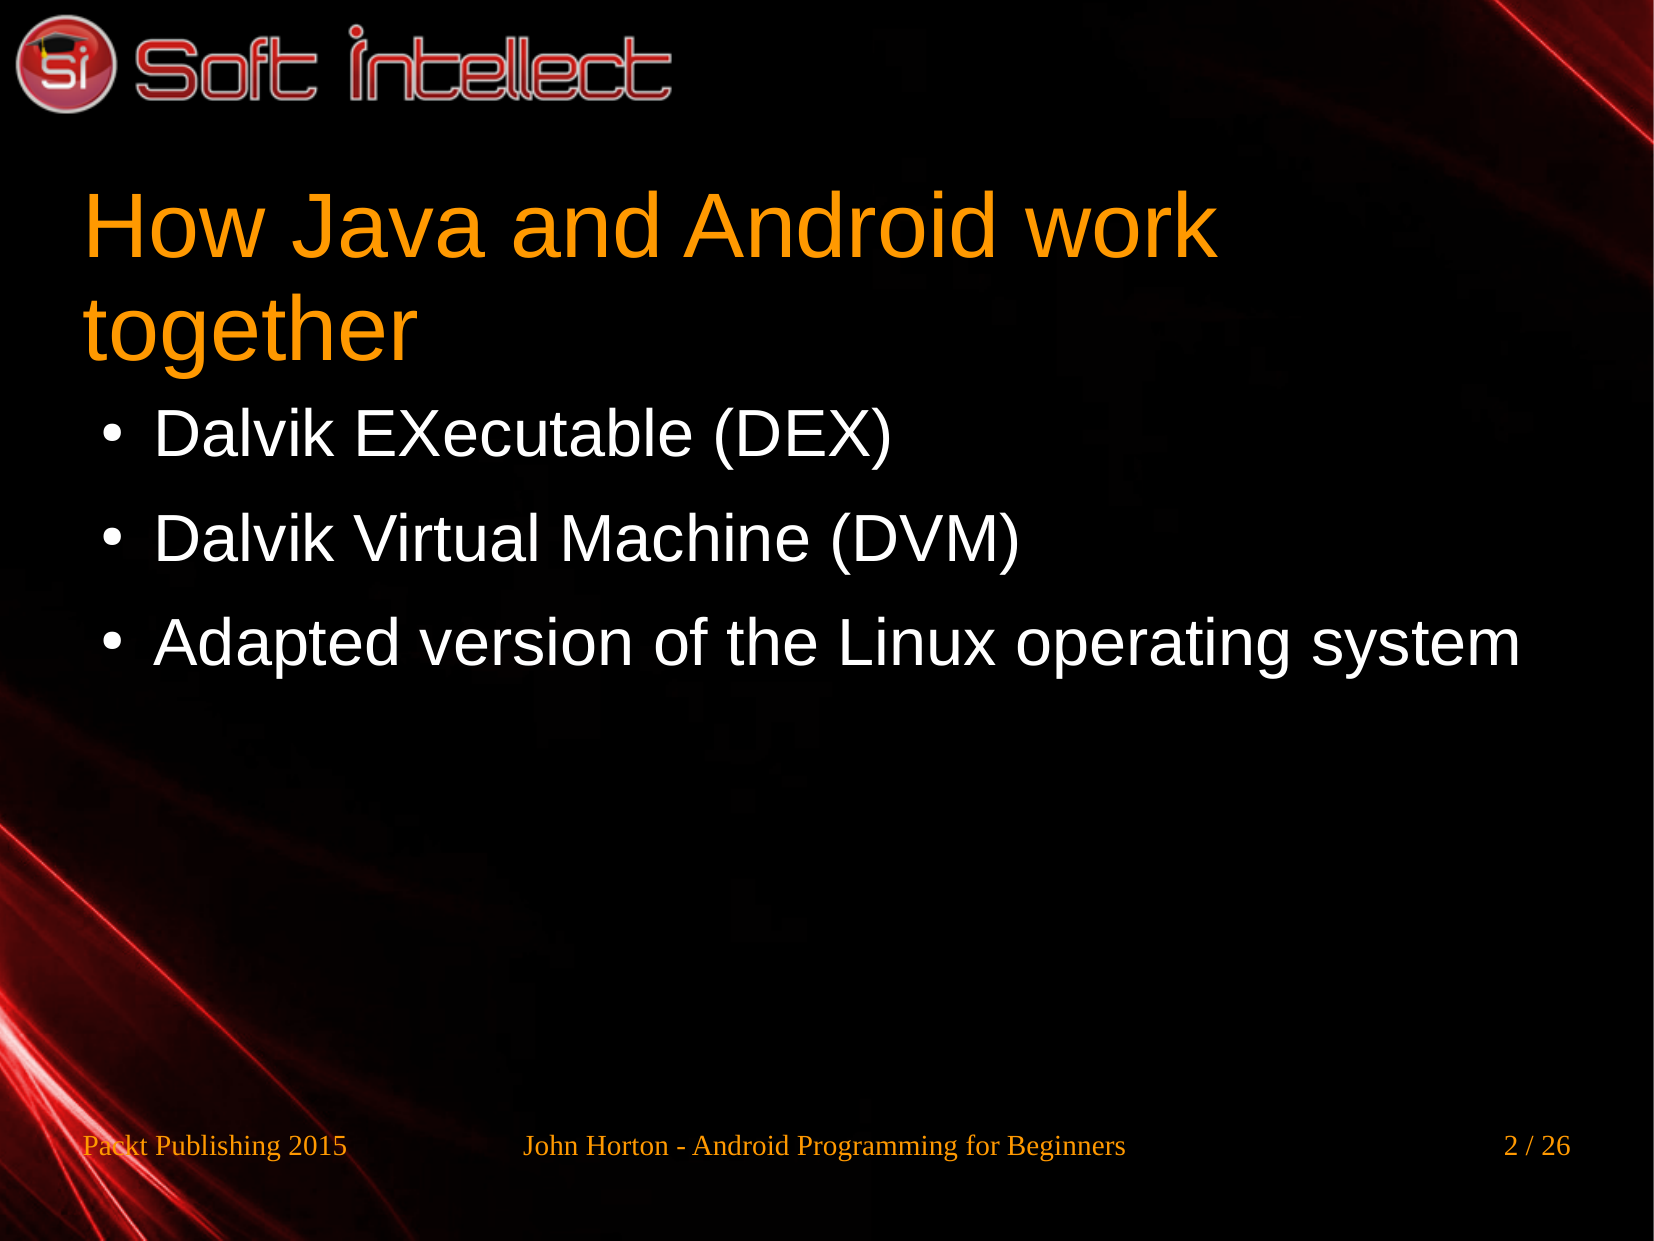

# How Java and Android work together
Dalvik EXecutable (DEX)
Dalvik Virtual Machine (DVM)
Adapted version of the Linux operating system
Packt Publishing 2015
John Horton - Android Programming for Beginners
2